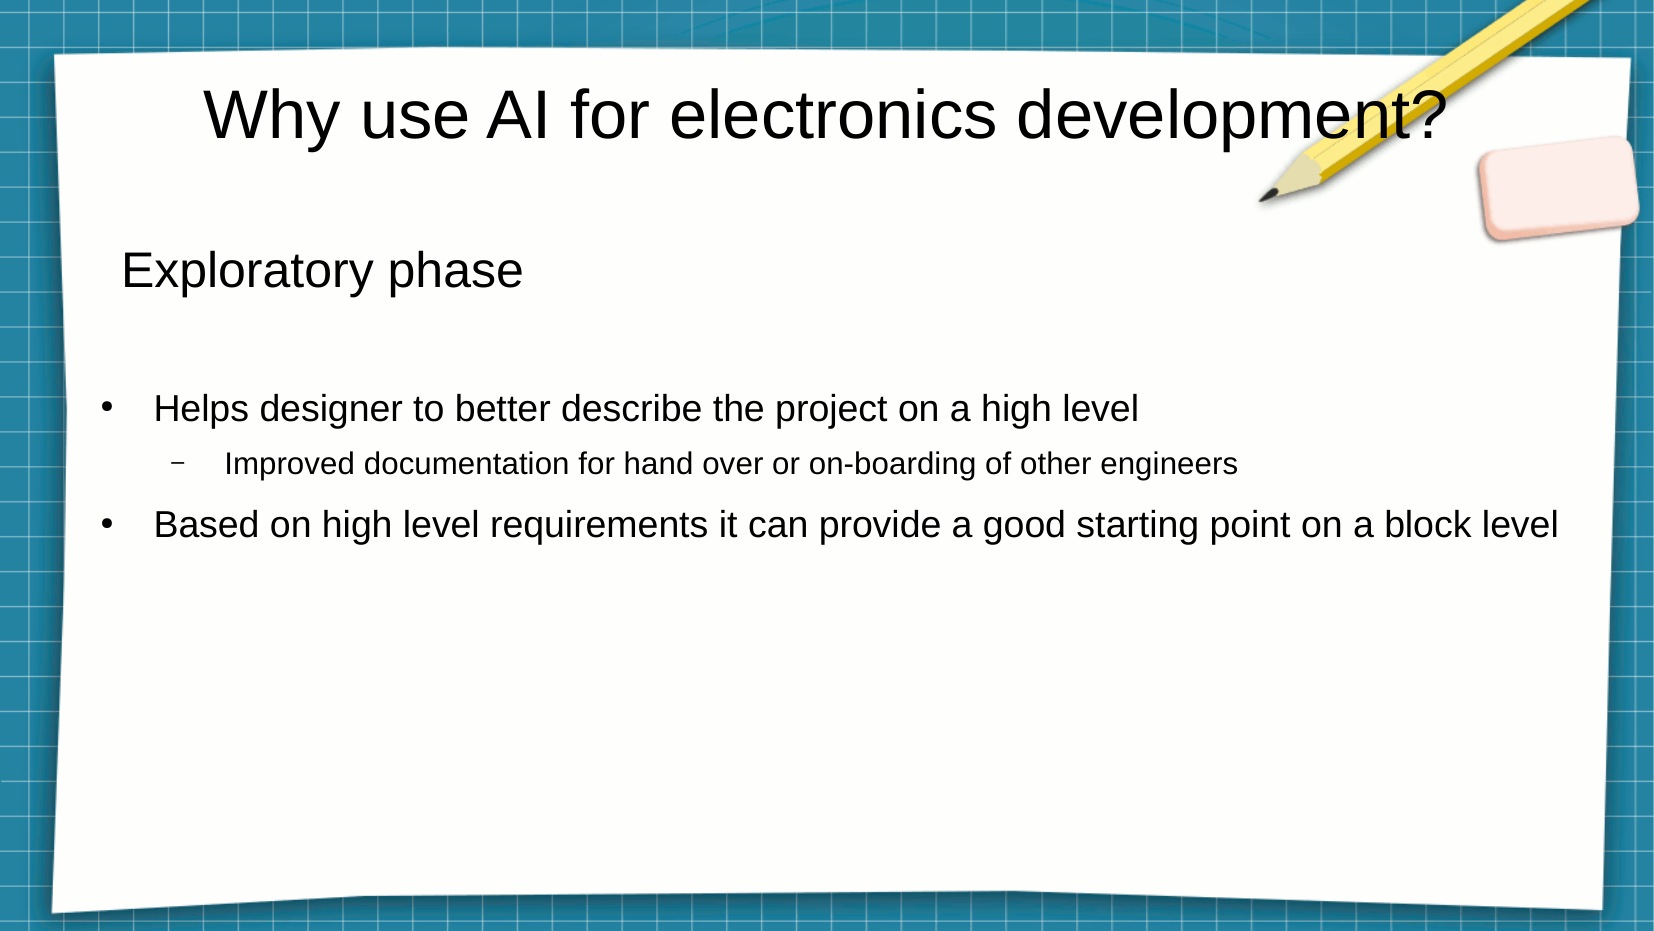

# Why use AI for electronics development?
Exploratory phase
Helps designer to better describe the project on a high level
Improved documentation for hand over or on-boarding of other engineers
Based on high level requirements it can provide a good starting point on a block level